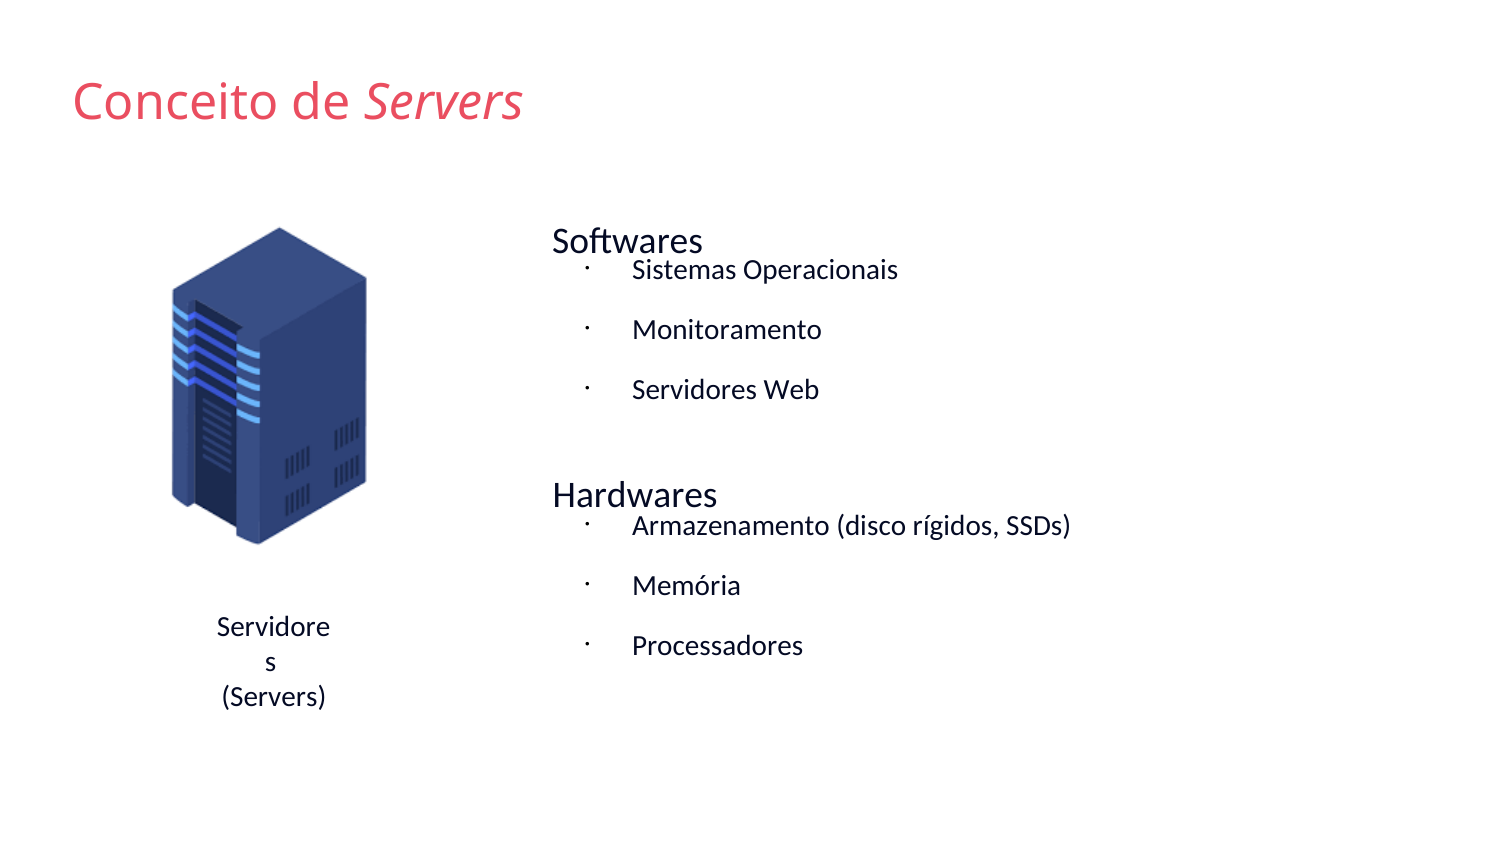

Conceito de Servers
Softwares
Sistemas Operacionais
Monitoramento
Servidores Web
Hardwares
Armazenamento (disco rígidos, SSDs)
Memória
Processadores
Servidores
(Servers)